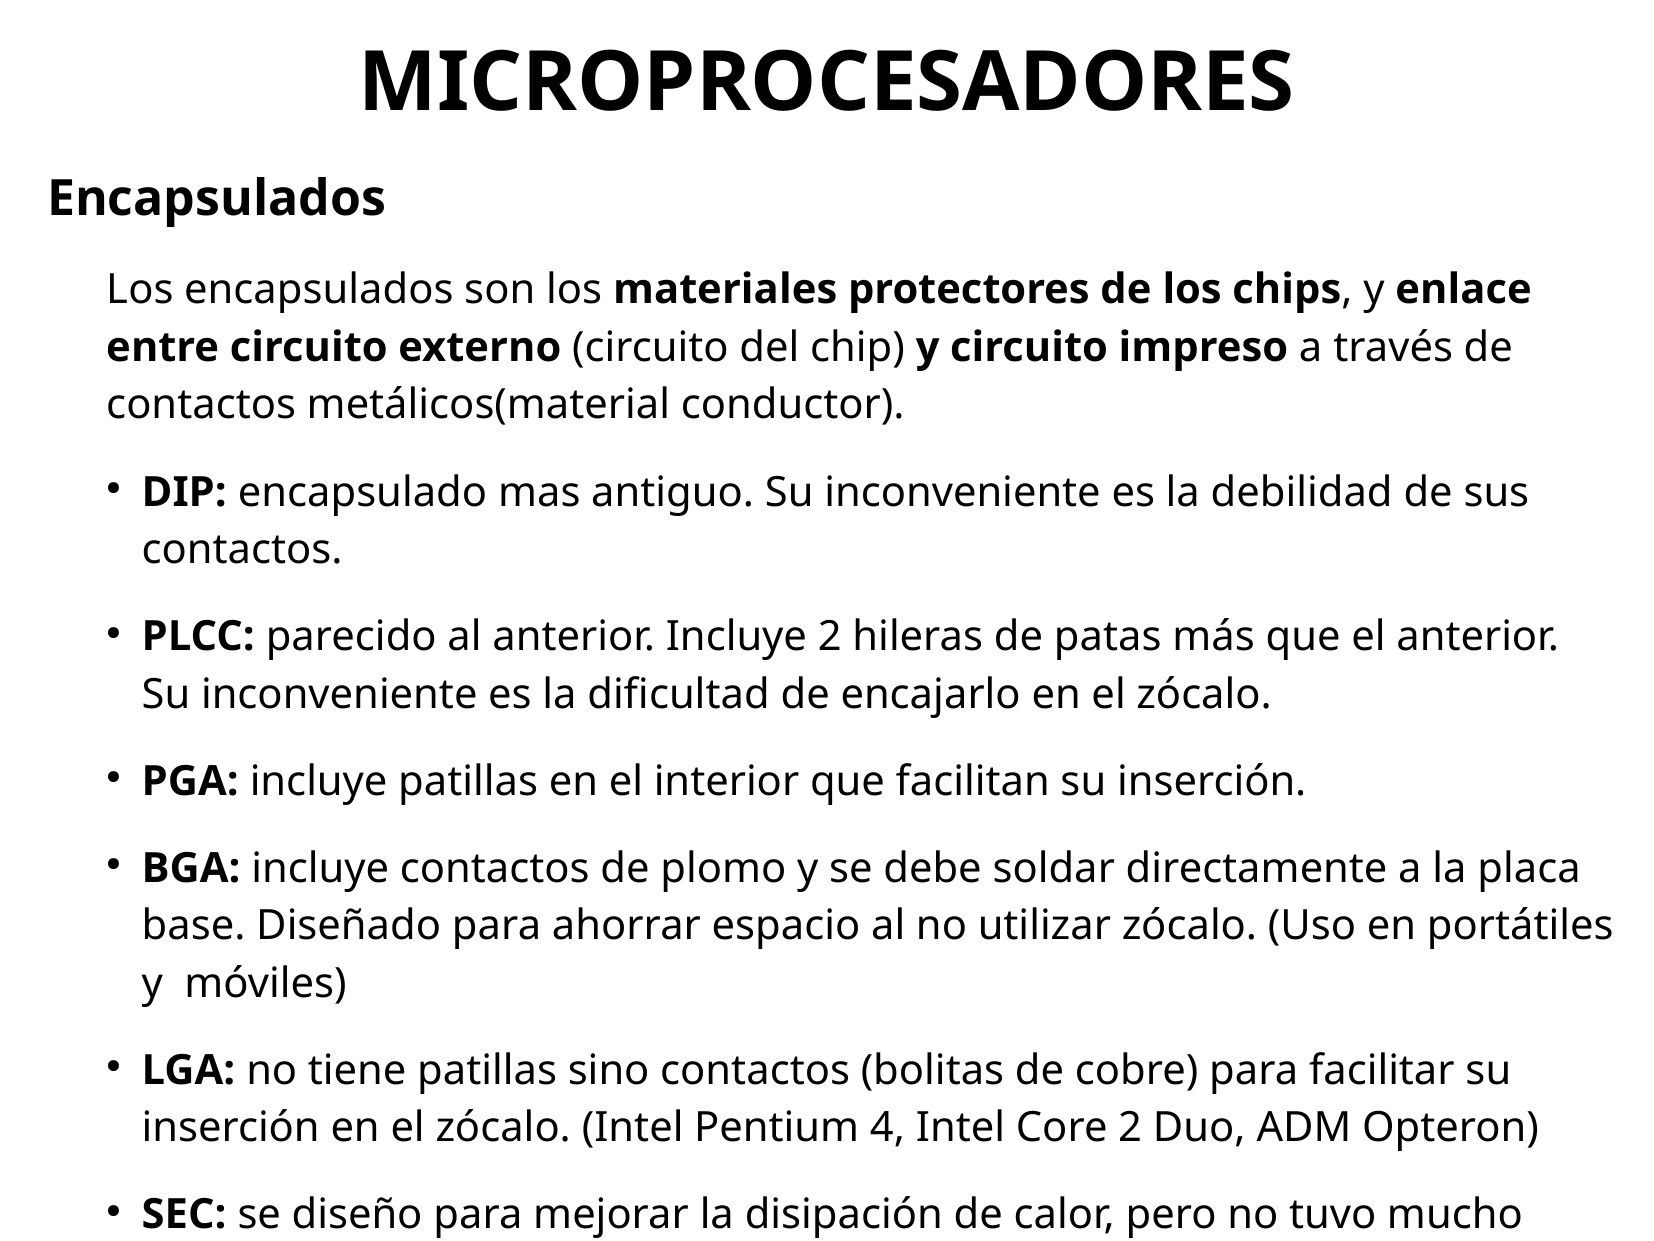

MICROPROCESADORES
# Encapsulados
Los encapsulados son los materiales protectores de los chips, y enlace entre circuito externo (circuito del chip) y circuito impreso a través de contactos metálicos(material conductor).
DIP: encapsulado mas antiguo. Su inconveniente es la debilidad de sus contactos.
PLCC: parecido al anterior. Incluye 2 hileras de patas más que el anterior. Su inconveniente es la dificultad de encajarlo en el zócalo.
PGA: incluye patillas en el interior que facilitan su inserción.
BGA: incluye contactos de plomo y se debe soldar directamente a la placa base. Diseñado para ahorrar espacio al no utilizar zócalo. (Uso en portátiles y móviles)
LGA: no tiene patillas sino contactos (bolitas de cobre) para facilitar su inserción en el zócalo. (Intel Pentium 4, Intel Core 2 Duo, ADM Opteron)
SEC: se diseño para mejorar la disipación de calor, pero no tuvo mucho éxito